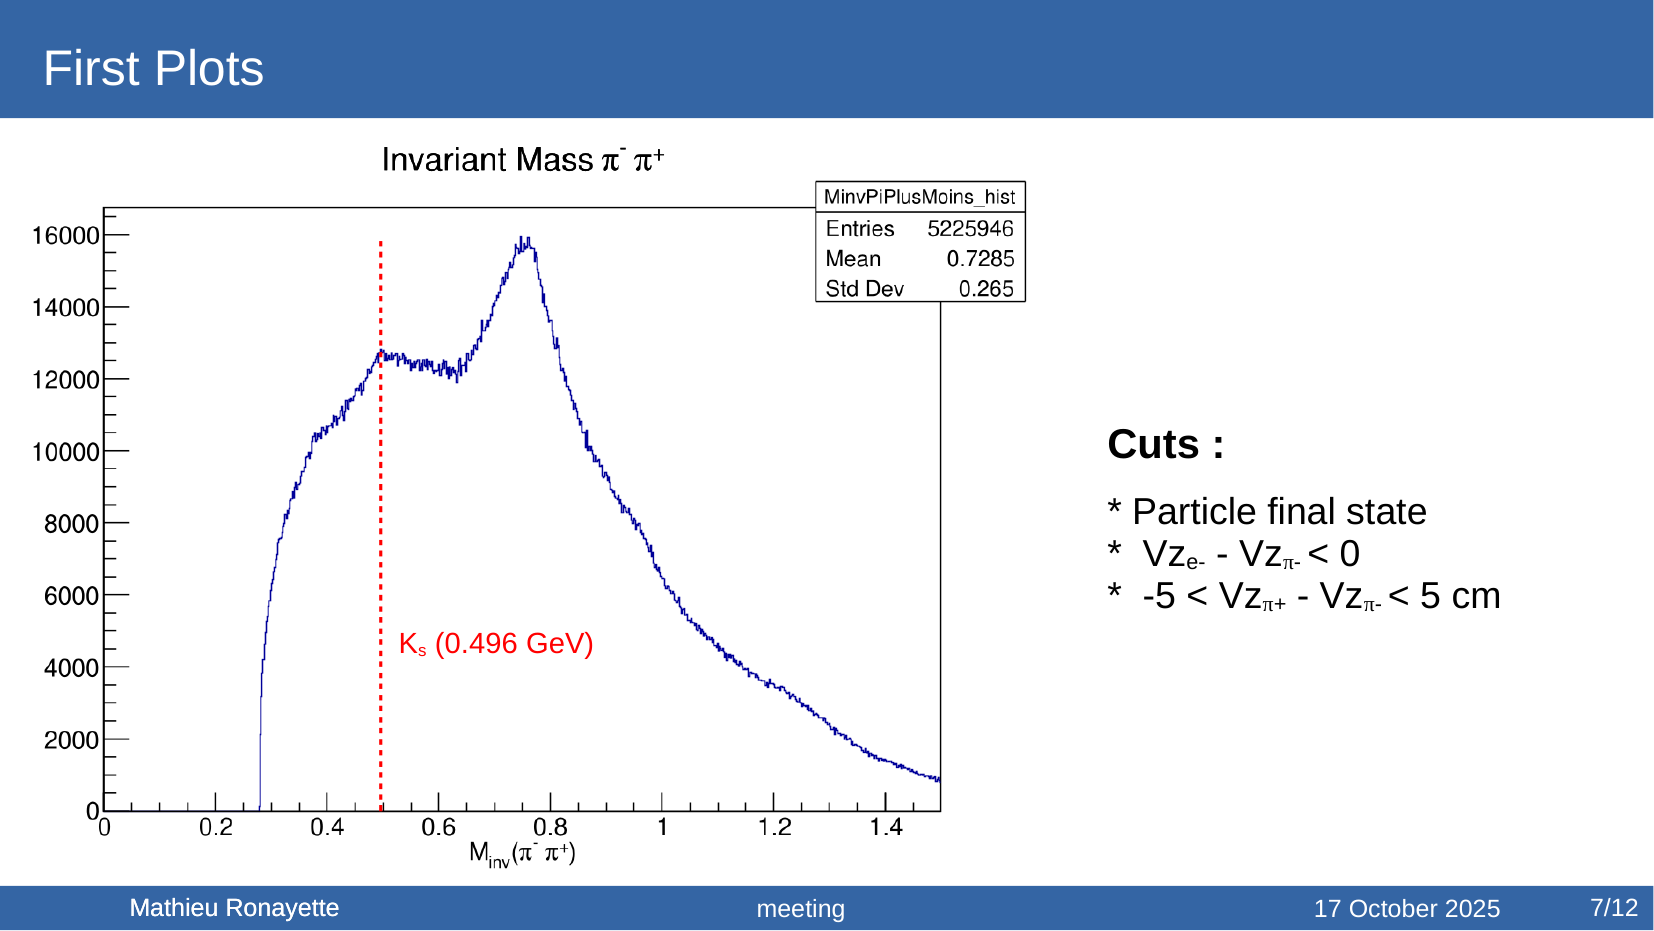

First Plots
Cuts :
* Particle final state
* Vze- - Vzπ- < 0
* -5 < Vzπ+ - Vzπ- < 5 cm
Ks (0.496 GeV)
Mathieu Ronayette
7/12
Mathieu Ronayette
 meeting
17 October 2025